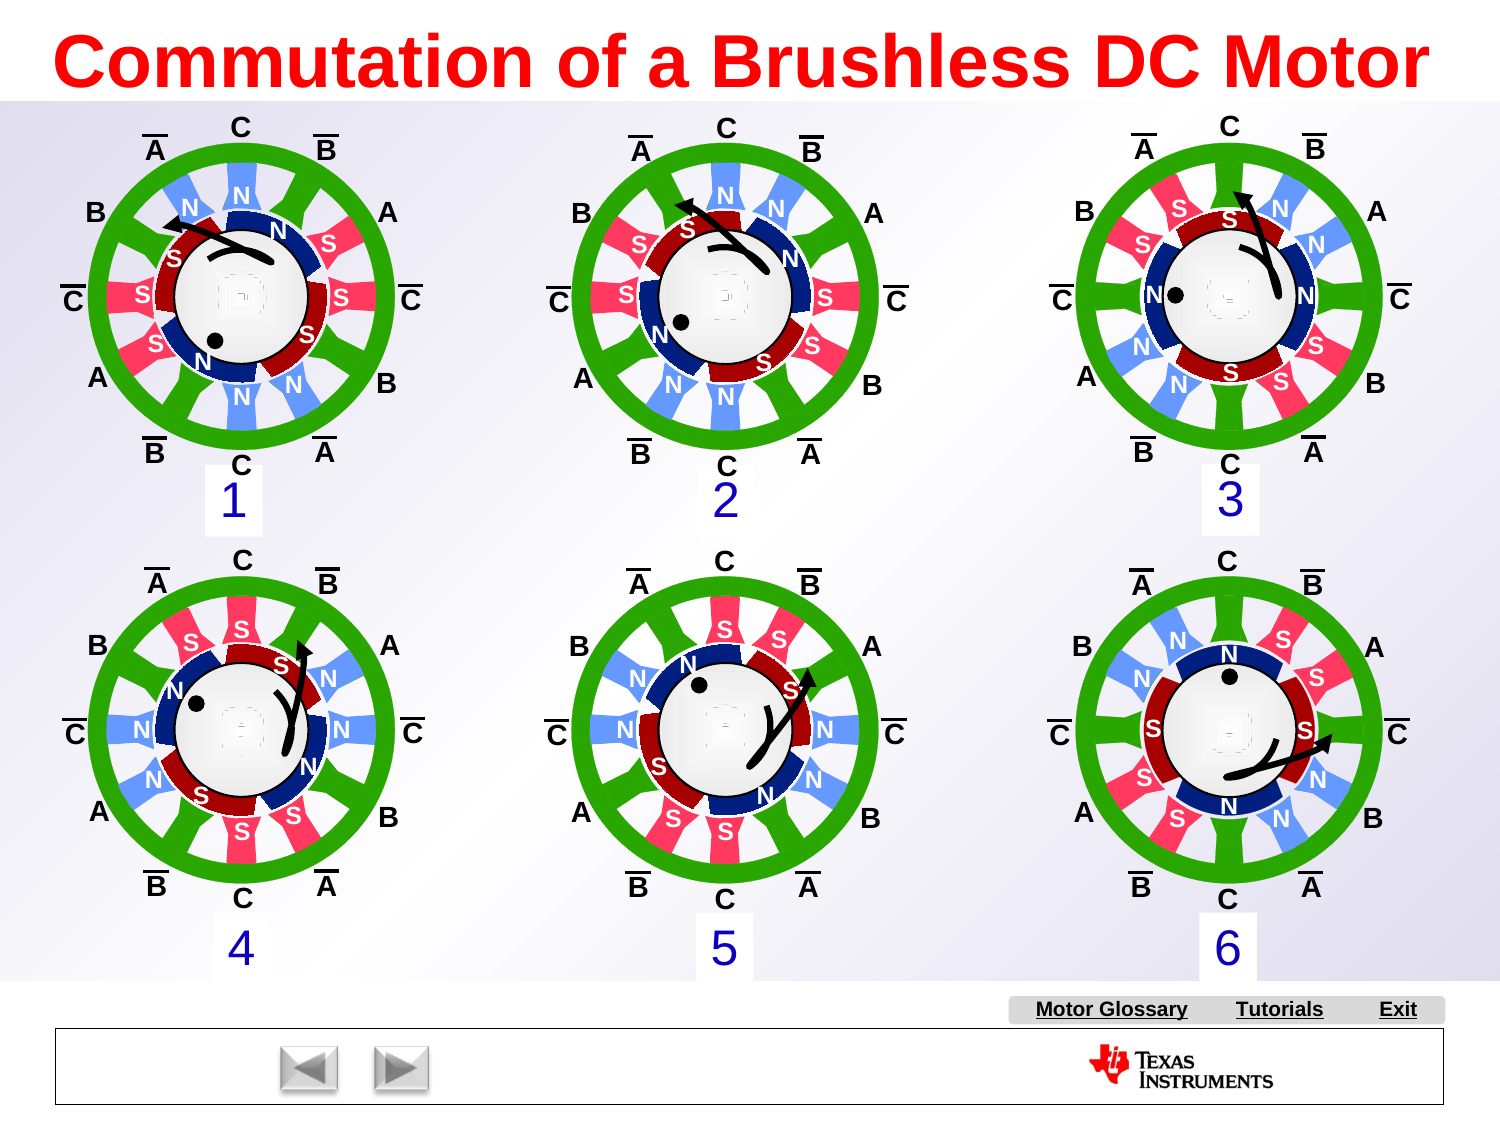

Commutation of a Brushless DC Motor
C
A
B
B
A
C
C
A
B
A
B
C
C
A
B
B
A
C
C
A
B
A
B
C
C
A
B
B
A
C
C
A
B
A
B
C
N
N
N
S
N
N
S
S
N
S
N
S
S
S
N
N
S
S
N
S
S
S
N
S
S
S
N
N
S
S
S
N
N
N
N
N
N
3
1
2
C
A
B
B
A
C
C
A
B
A
B
C
C
A
B
B
A
C
C
A
B
A
B
C
C
A
B
B
A
C
C
A
B
A
B
C
S
S
S
N
S
S
N
N
S
S
N
N
N
N
S
S
N
N
N
N
S
N
S
S
N
N
N
S
N
N
S
S
S
N
S
S
6
4
5